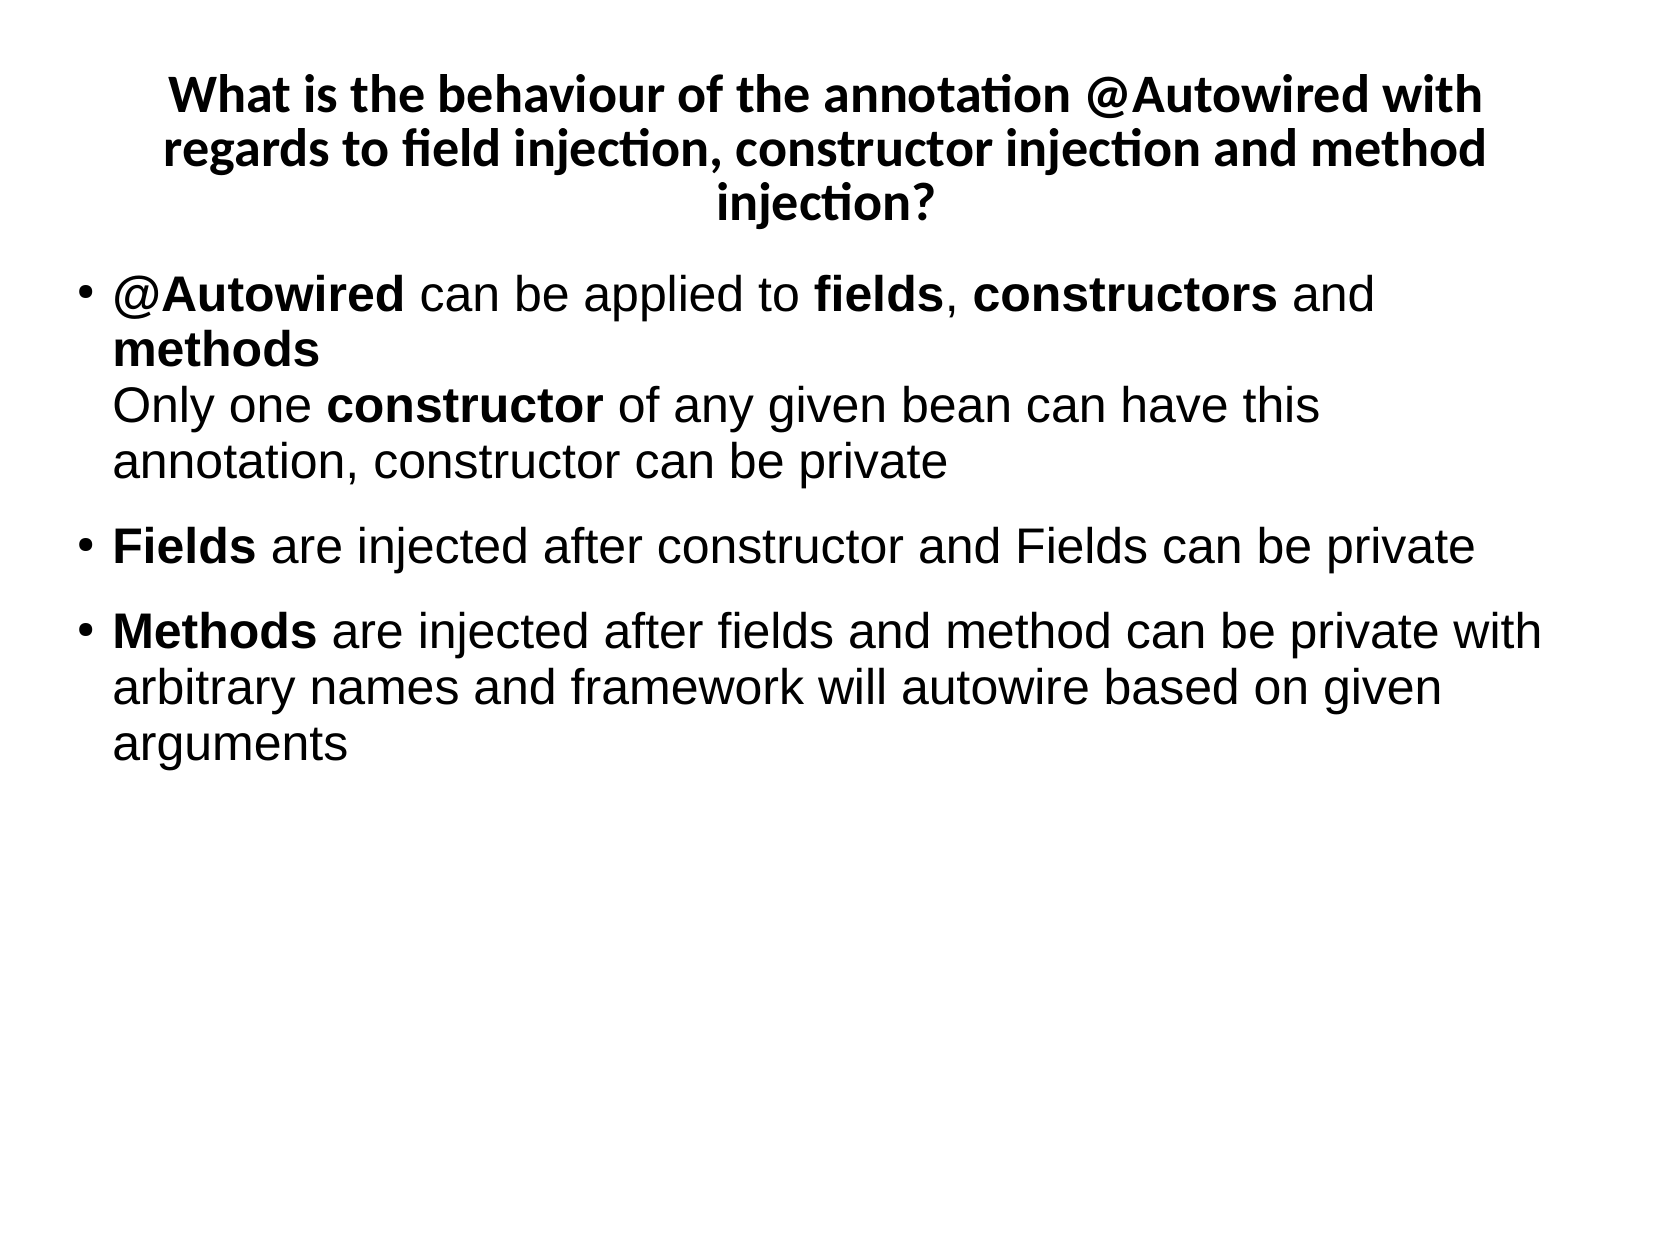

# What is the behaviour of the annotation @Autowired with regards to field injection, constructor injection and method injection?
@Autowired can be applied to fields, constructors and methods
Only one constructor of any given bean can have this annotation, constructor can be private
Fields are injected after constructor and Fields can be private
Methods are injected after fields and method can be private with arbitrary names and framework will autowire based on given arguments